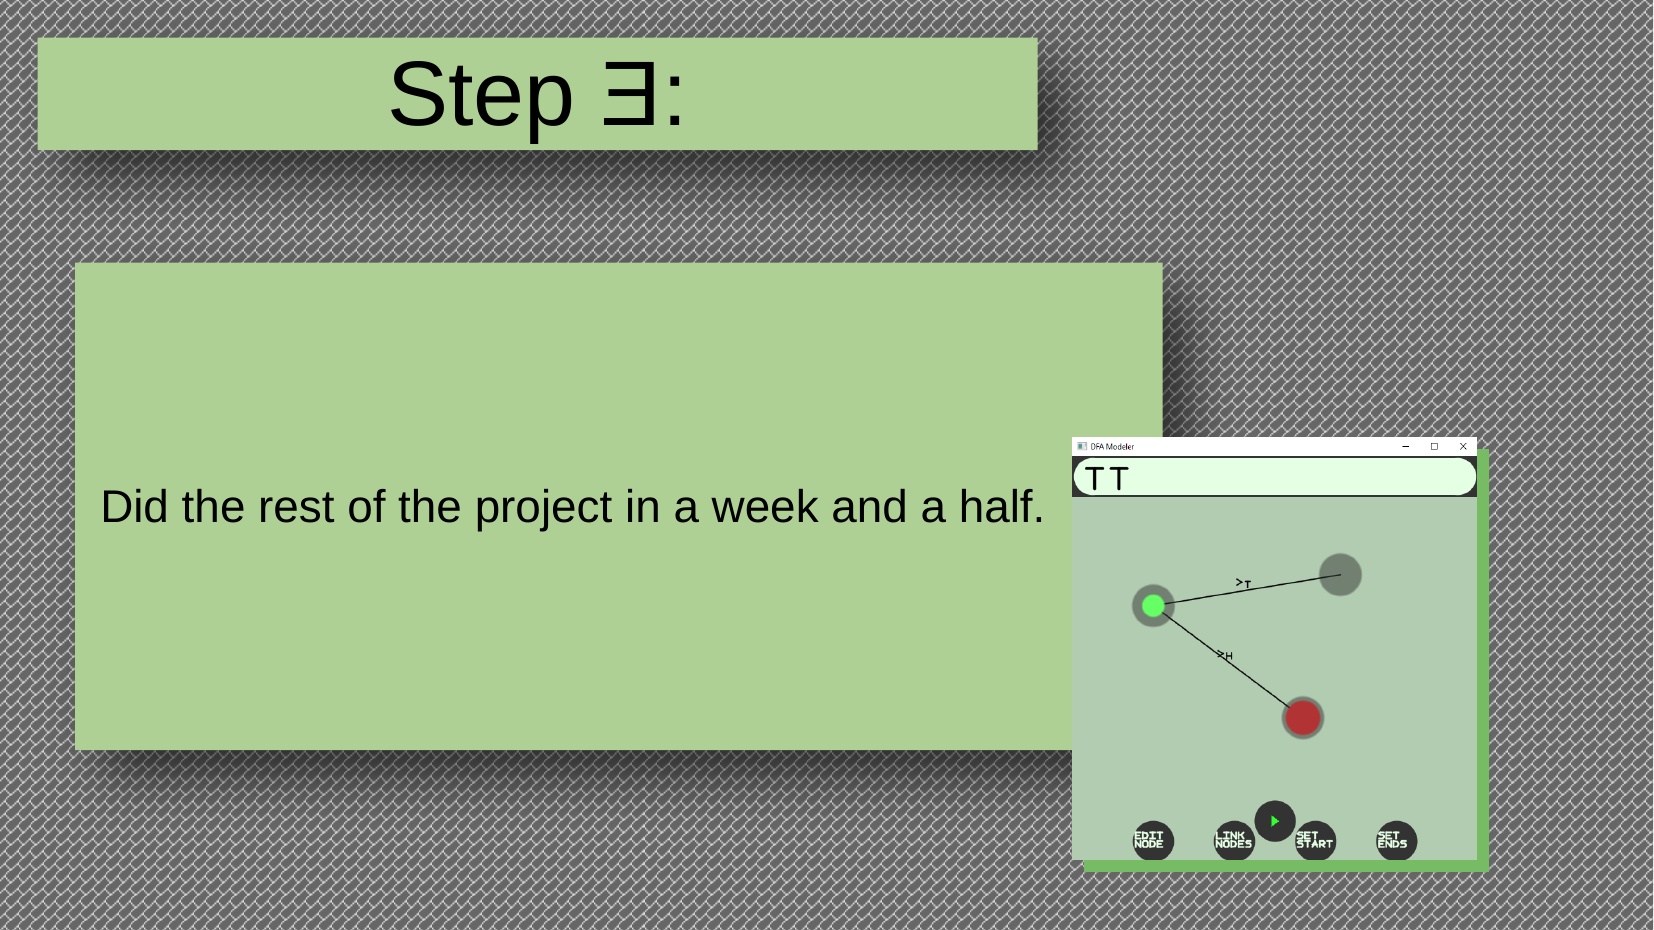

# Step Ǝ:
 Did the rest of the project in a week and a half.